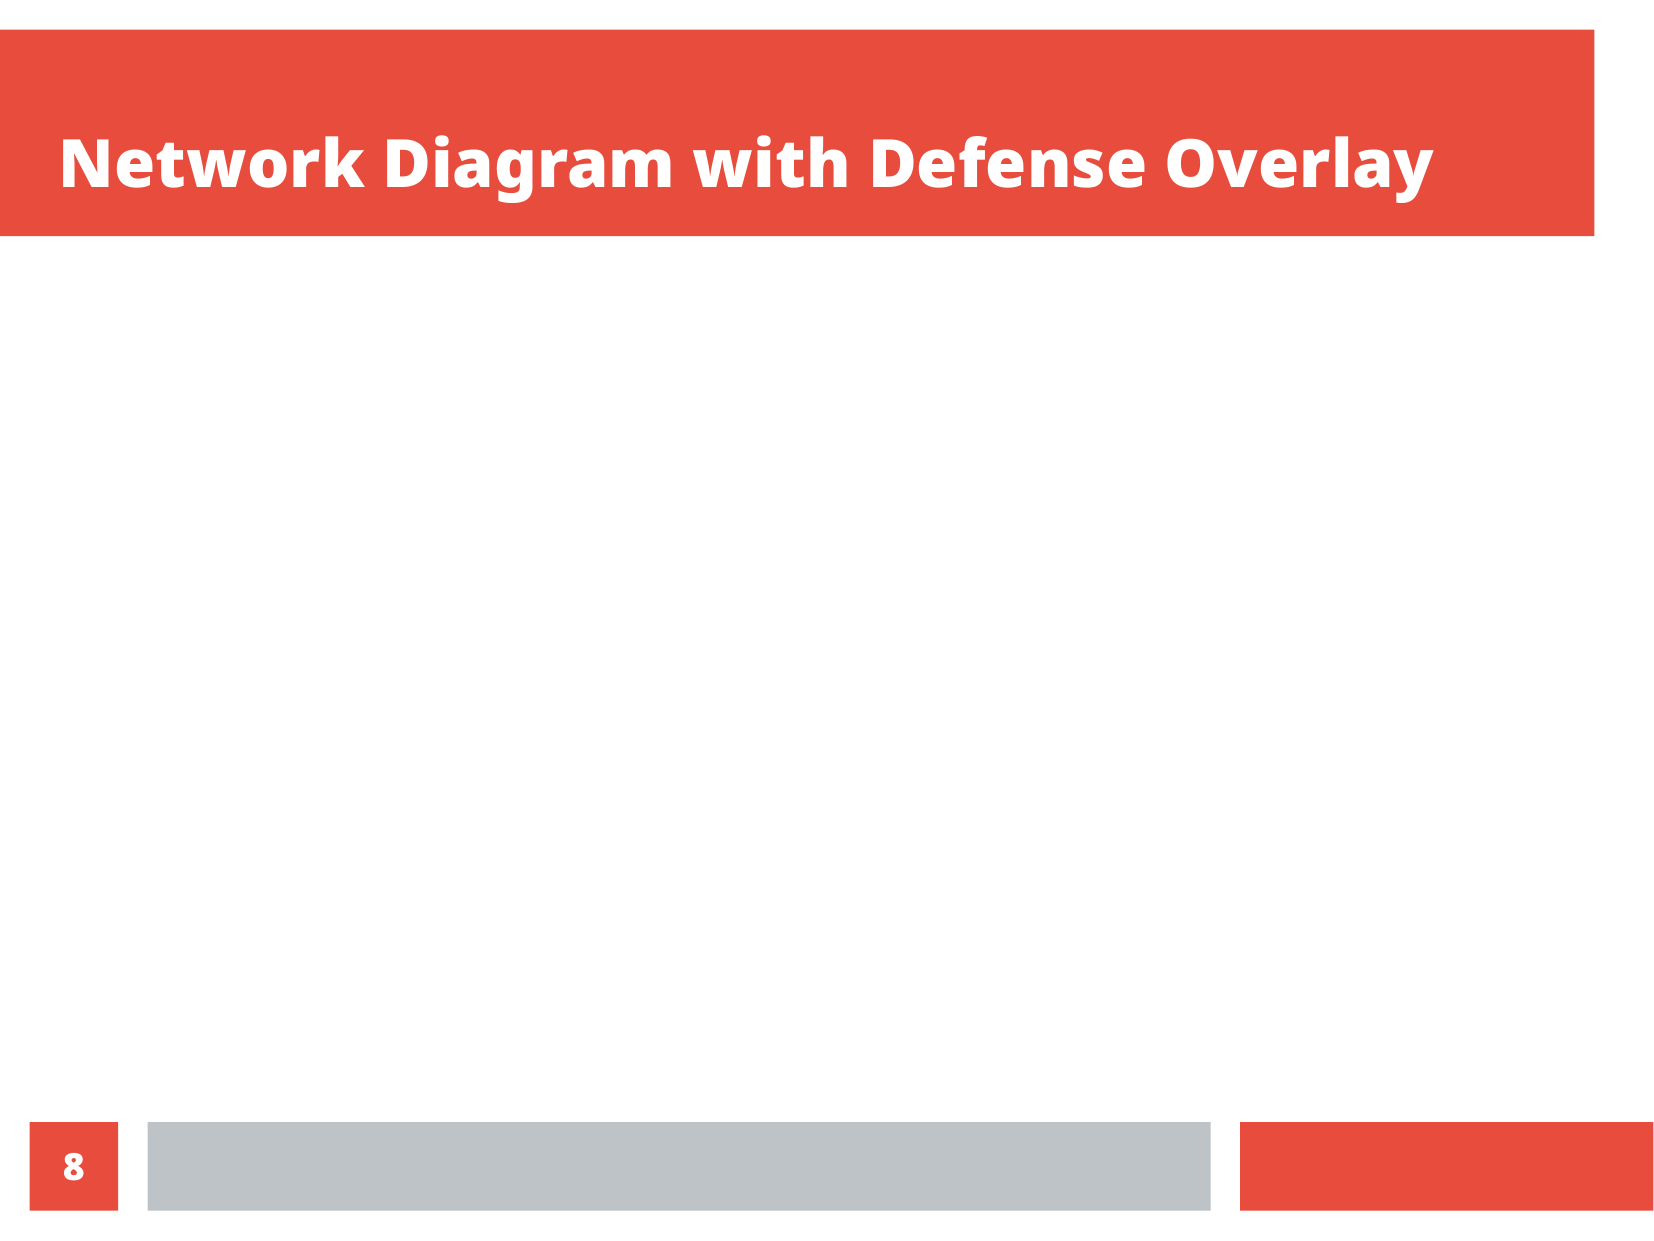

# Network Diagram with Defense Overlay
8